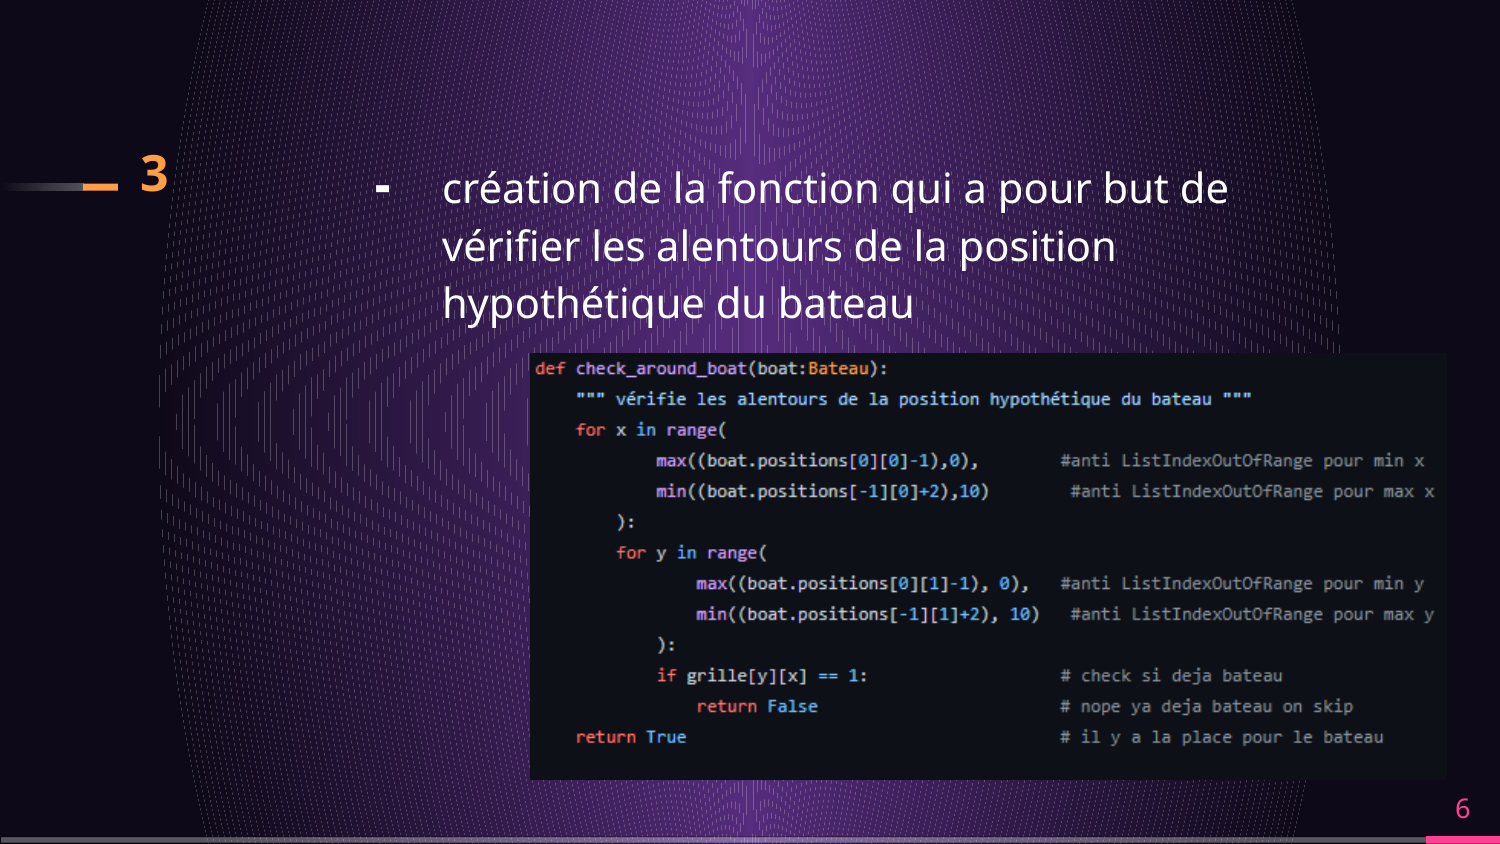

# 3
création de la fonction qui a pour but de vérifier les alentours de la position hypothétique du bateau
6